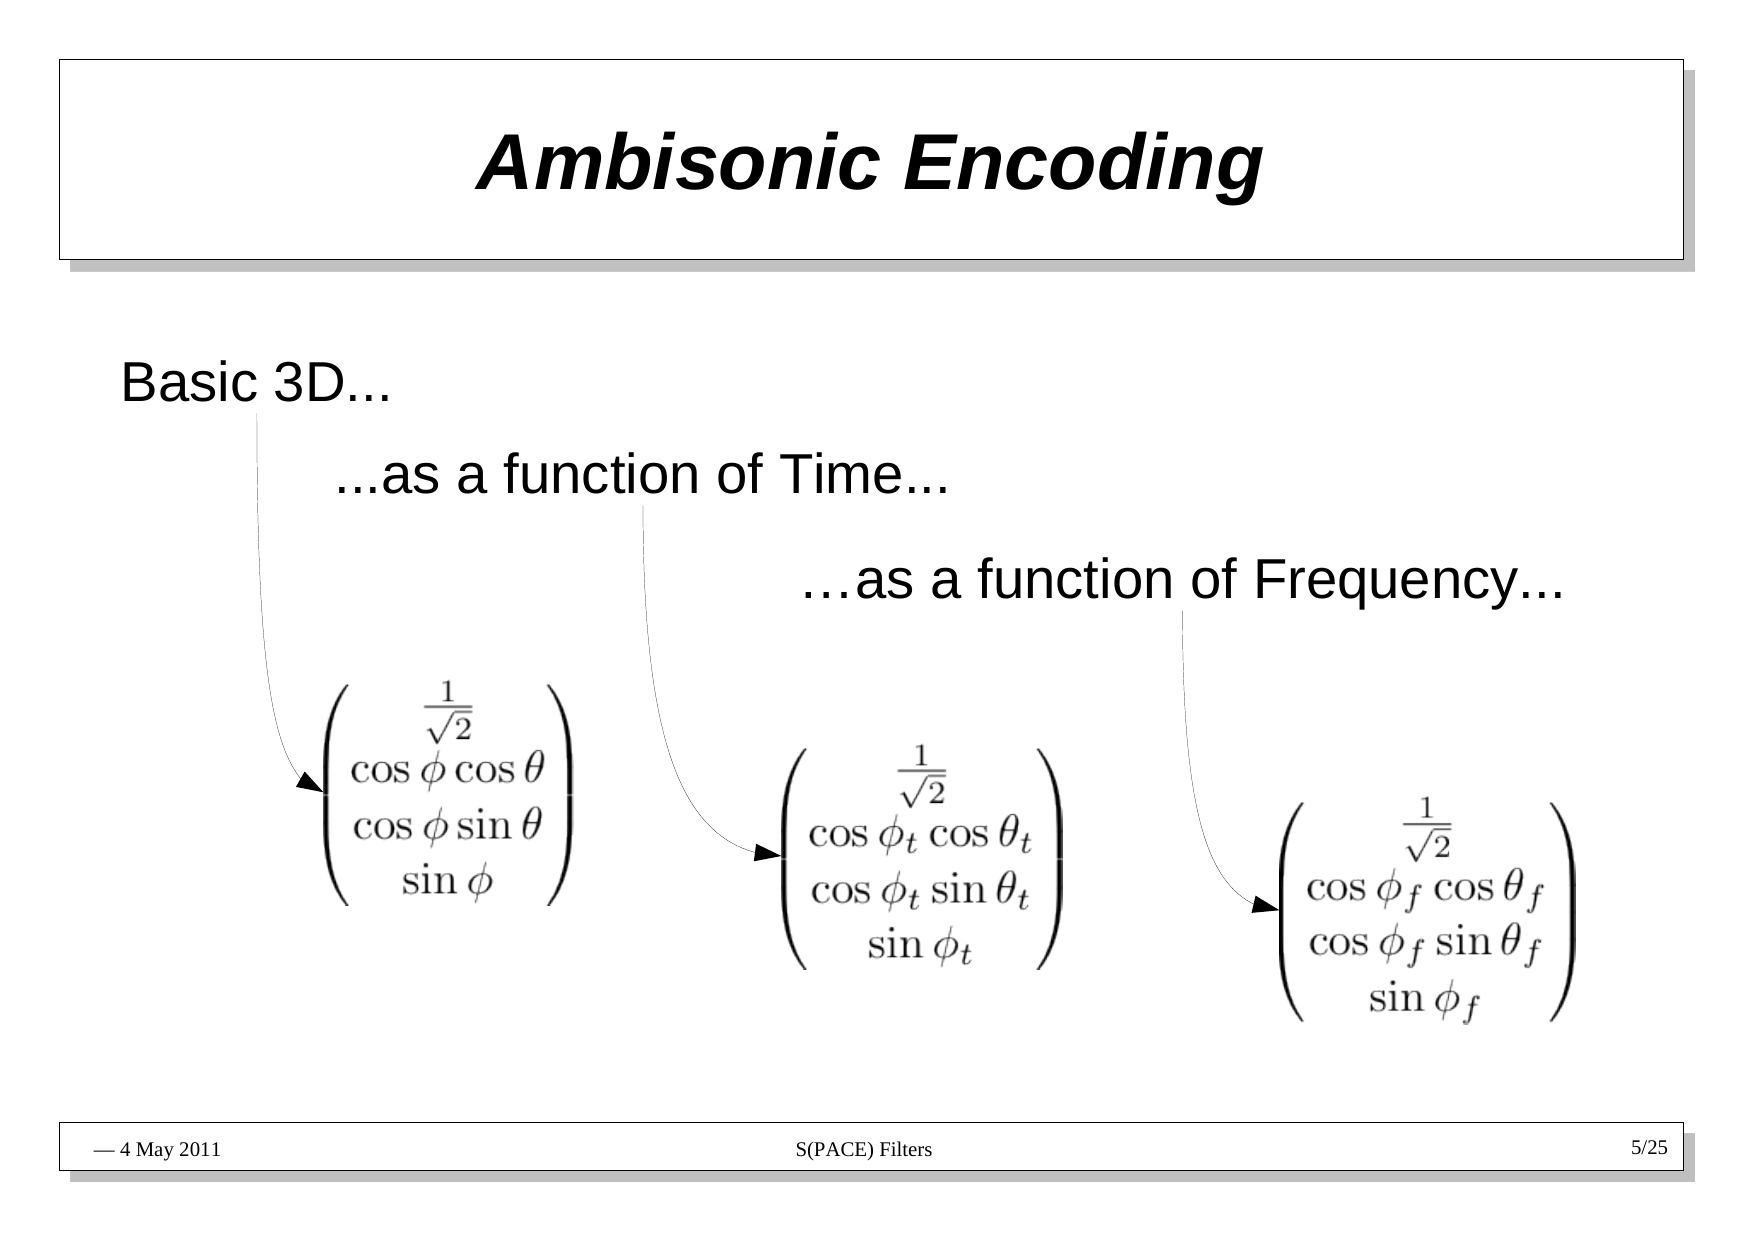

# Ambisonic Encoding
Basic 3D...
...as a function of Time...
…as a function of Frequency...